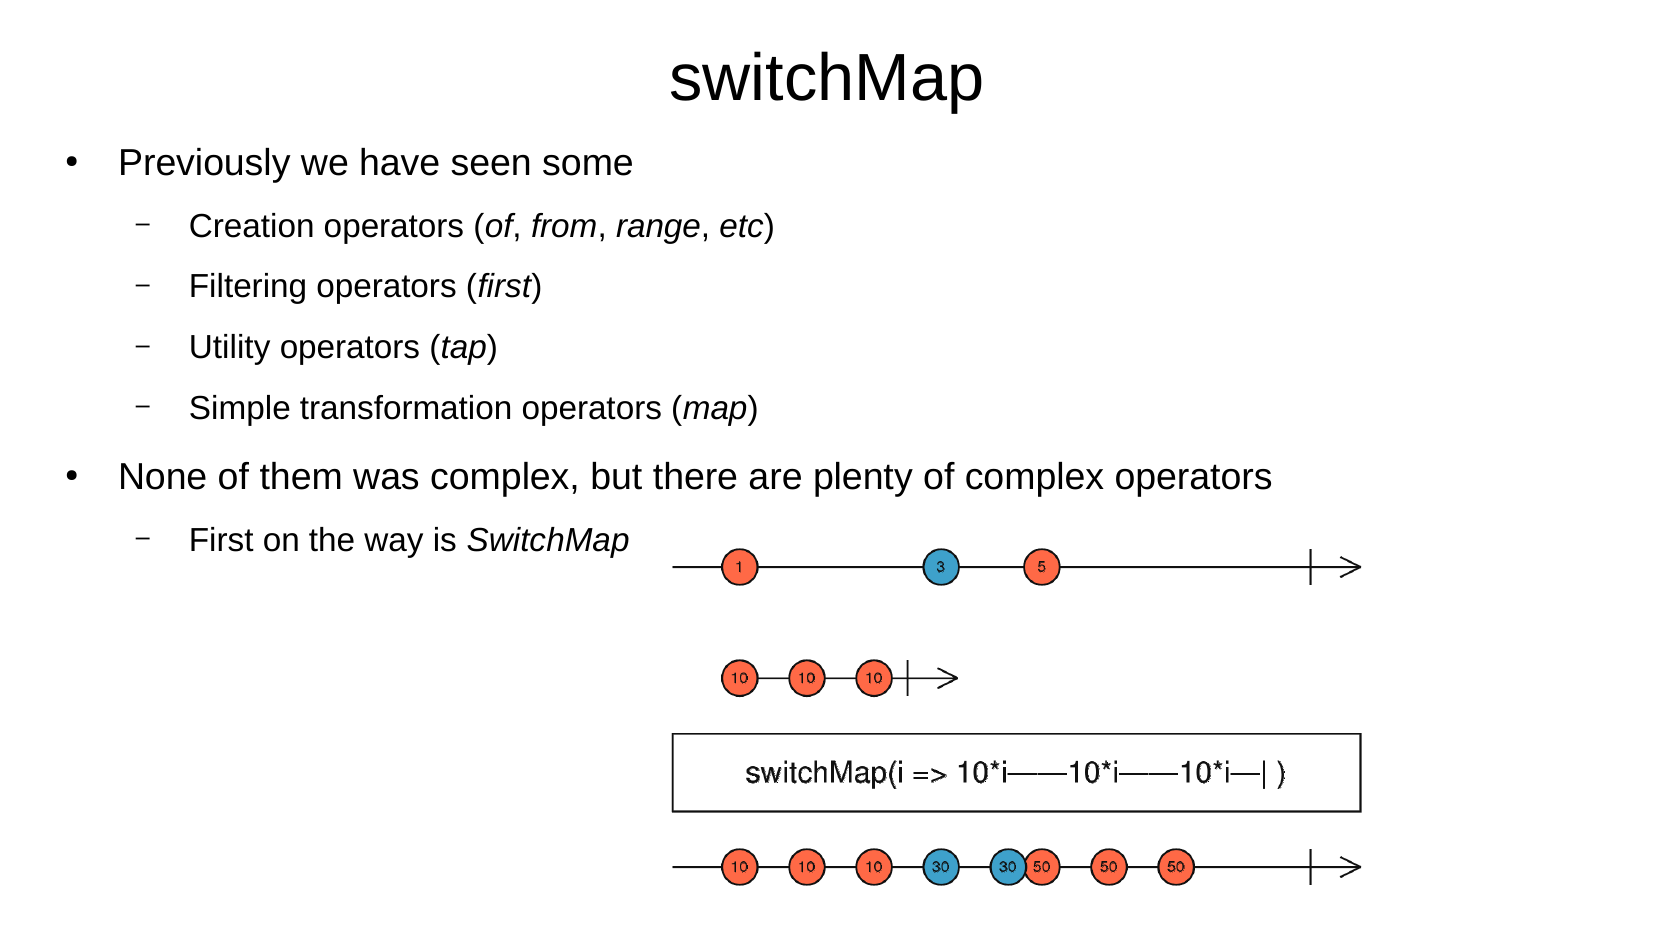

switchMap
# Previously we have seen some
Creation operators (of, from, range, etc)
Filtering operators (first)
Utility operators (tap)
Simple transformation operators (map)
None of them was complex, but there are plenty of complex operators
First on the way is SwitchMap